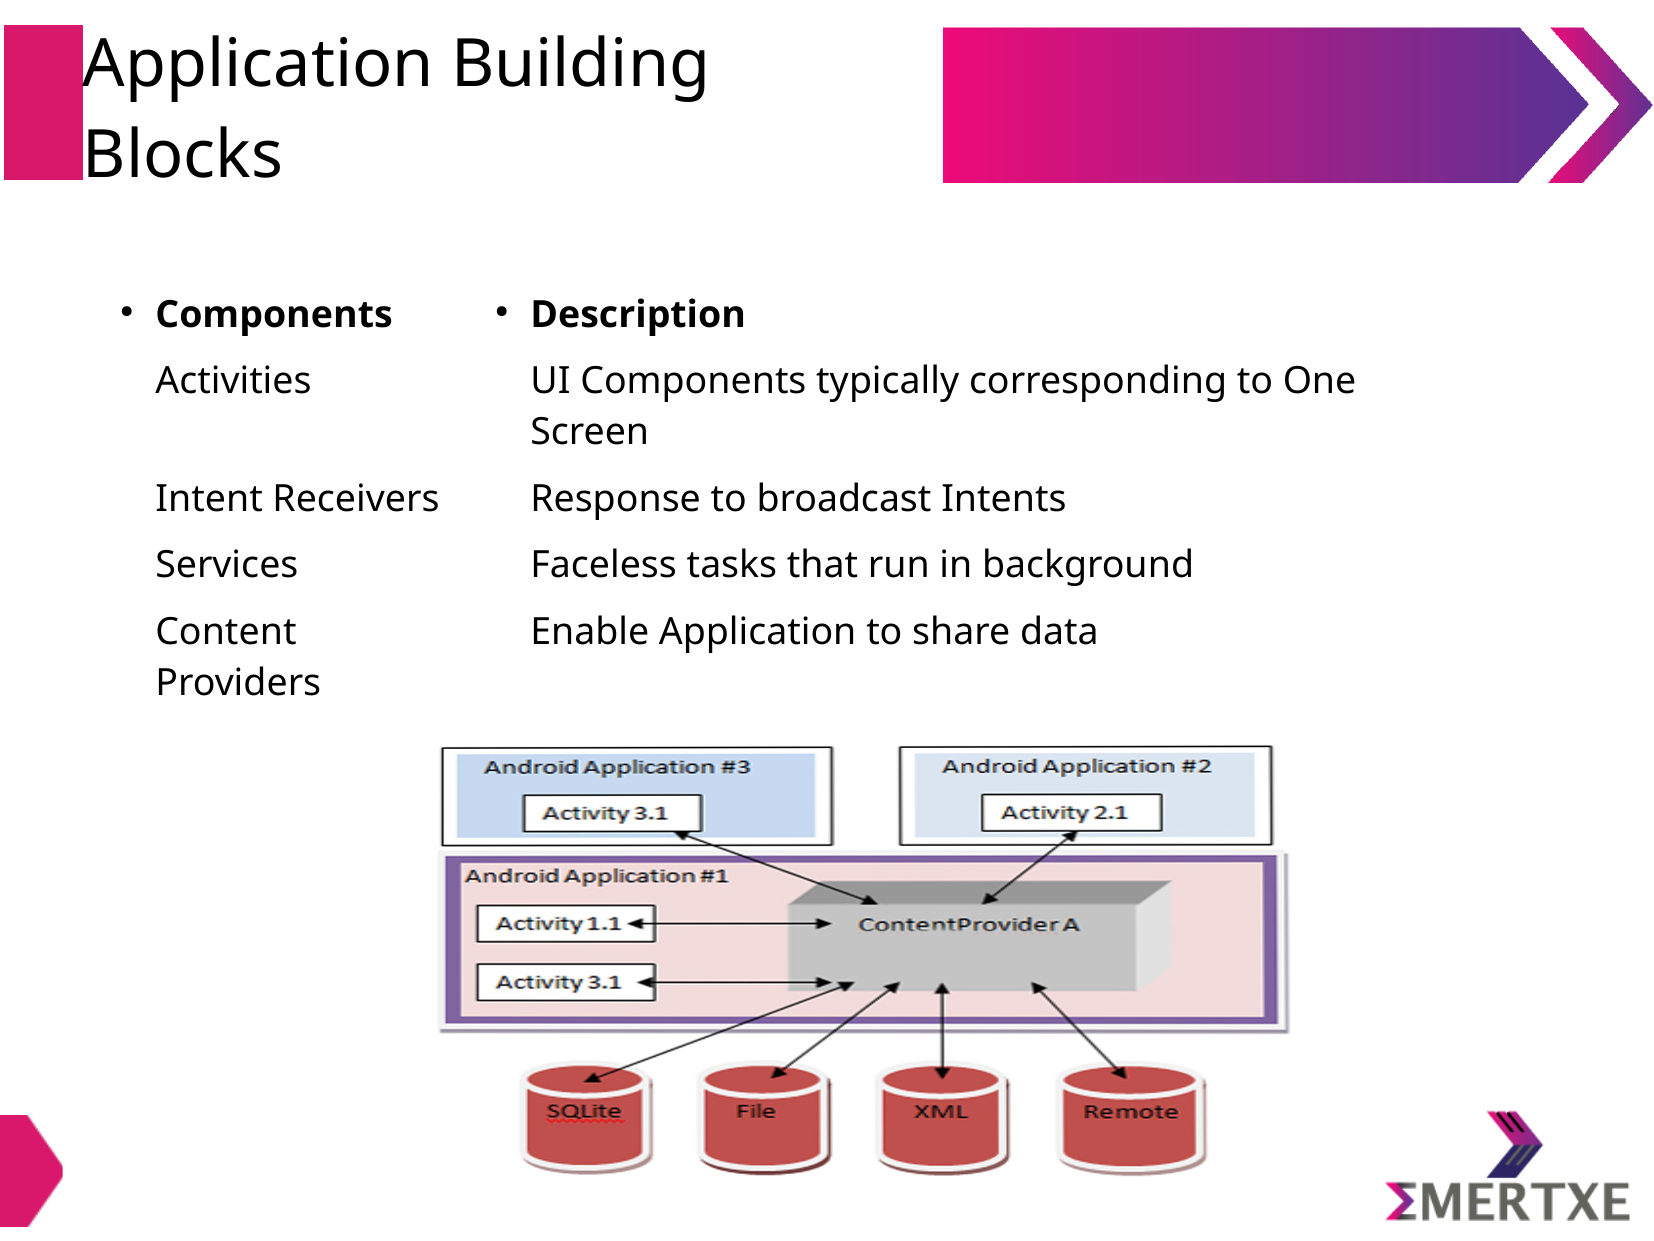

# Application Building Blocks
| Components | Description |
| --- | --- |
| Activities | UI Components typically corresponding to One Screen |
| Intent Receivers | Response to broadcast Intents |
| Services | Faceless tasks that run in background |
| Content Providers | Enable Application to share data |